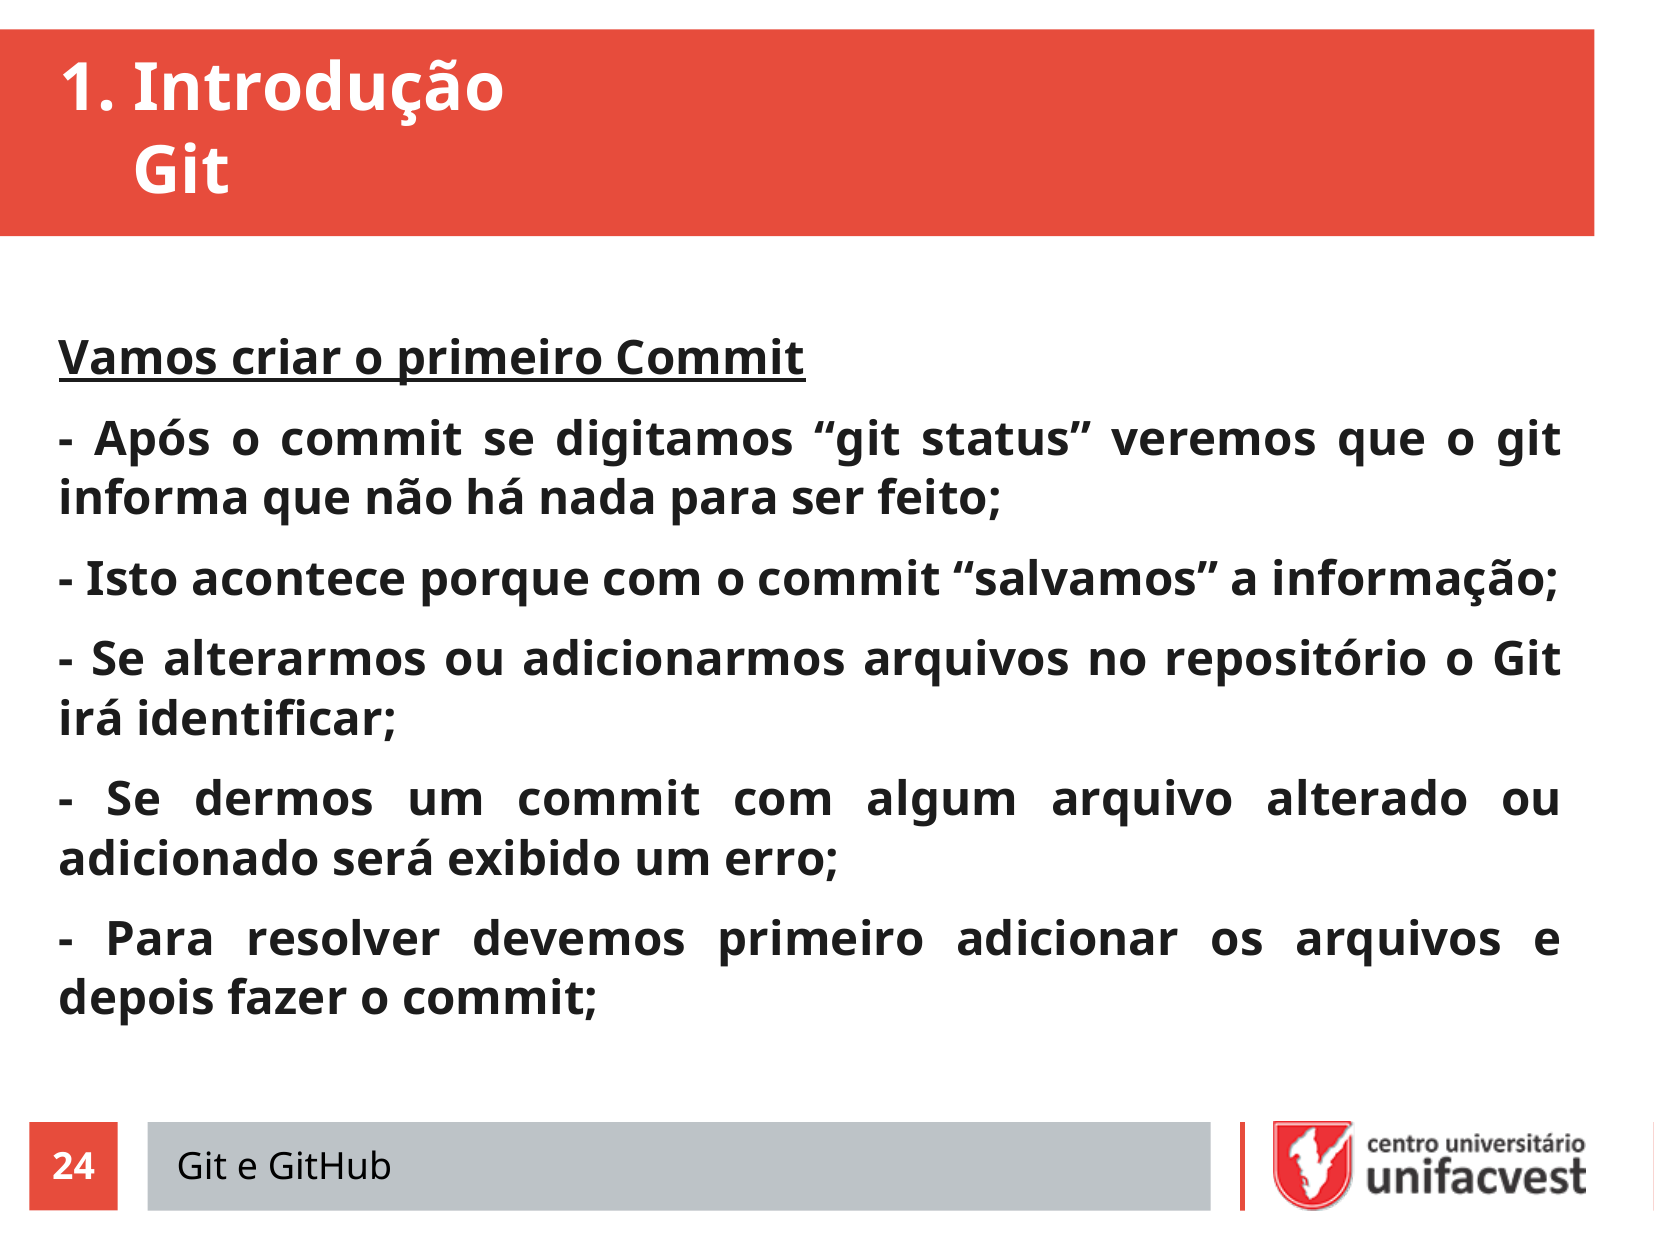

# 1. Introdução Git
Vamos criar o primeiro Commit
- Após o commit se digitamos “git status” veremos que o git informa que não há nada para ser feito;
- Isto acontece porque com o commit “salvamos” a informação;
- Se alterarmos ou adicionarmos arquivos no repositório o Git irá identificar;
- Se dermos um commit com algum arquivo alterado ou adicionado será exibido um erro;
- Para resolver devemos primeiro adicionar os arquivos e depois fazer o commit;
24
Git e GitHub